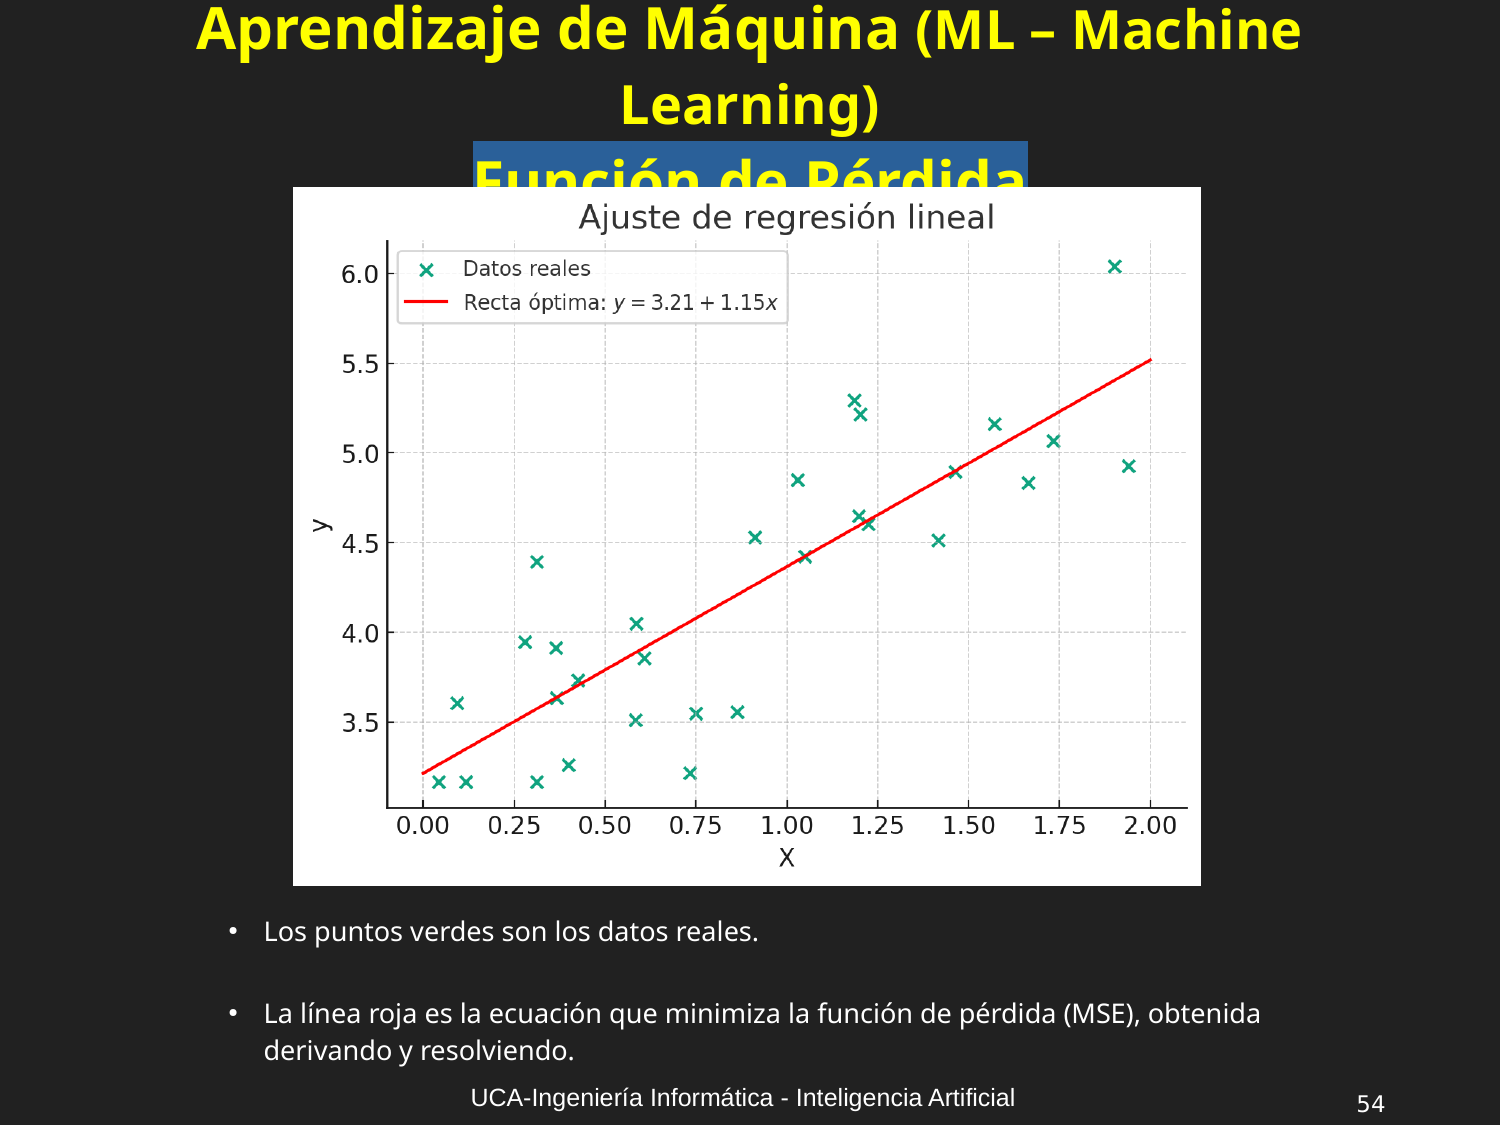

# Aprendizaje de Máquina (ML – Machine Learning) Función de Pérdida
Los puntos verdes son los datos reales.
La línea roja es la ecuación que minimiza la función de pérdida (MSE), obtenida derivando y resolviendo.